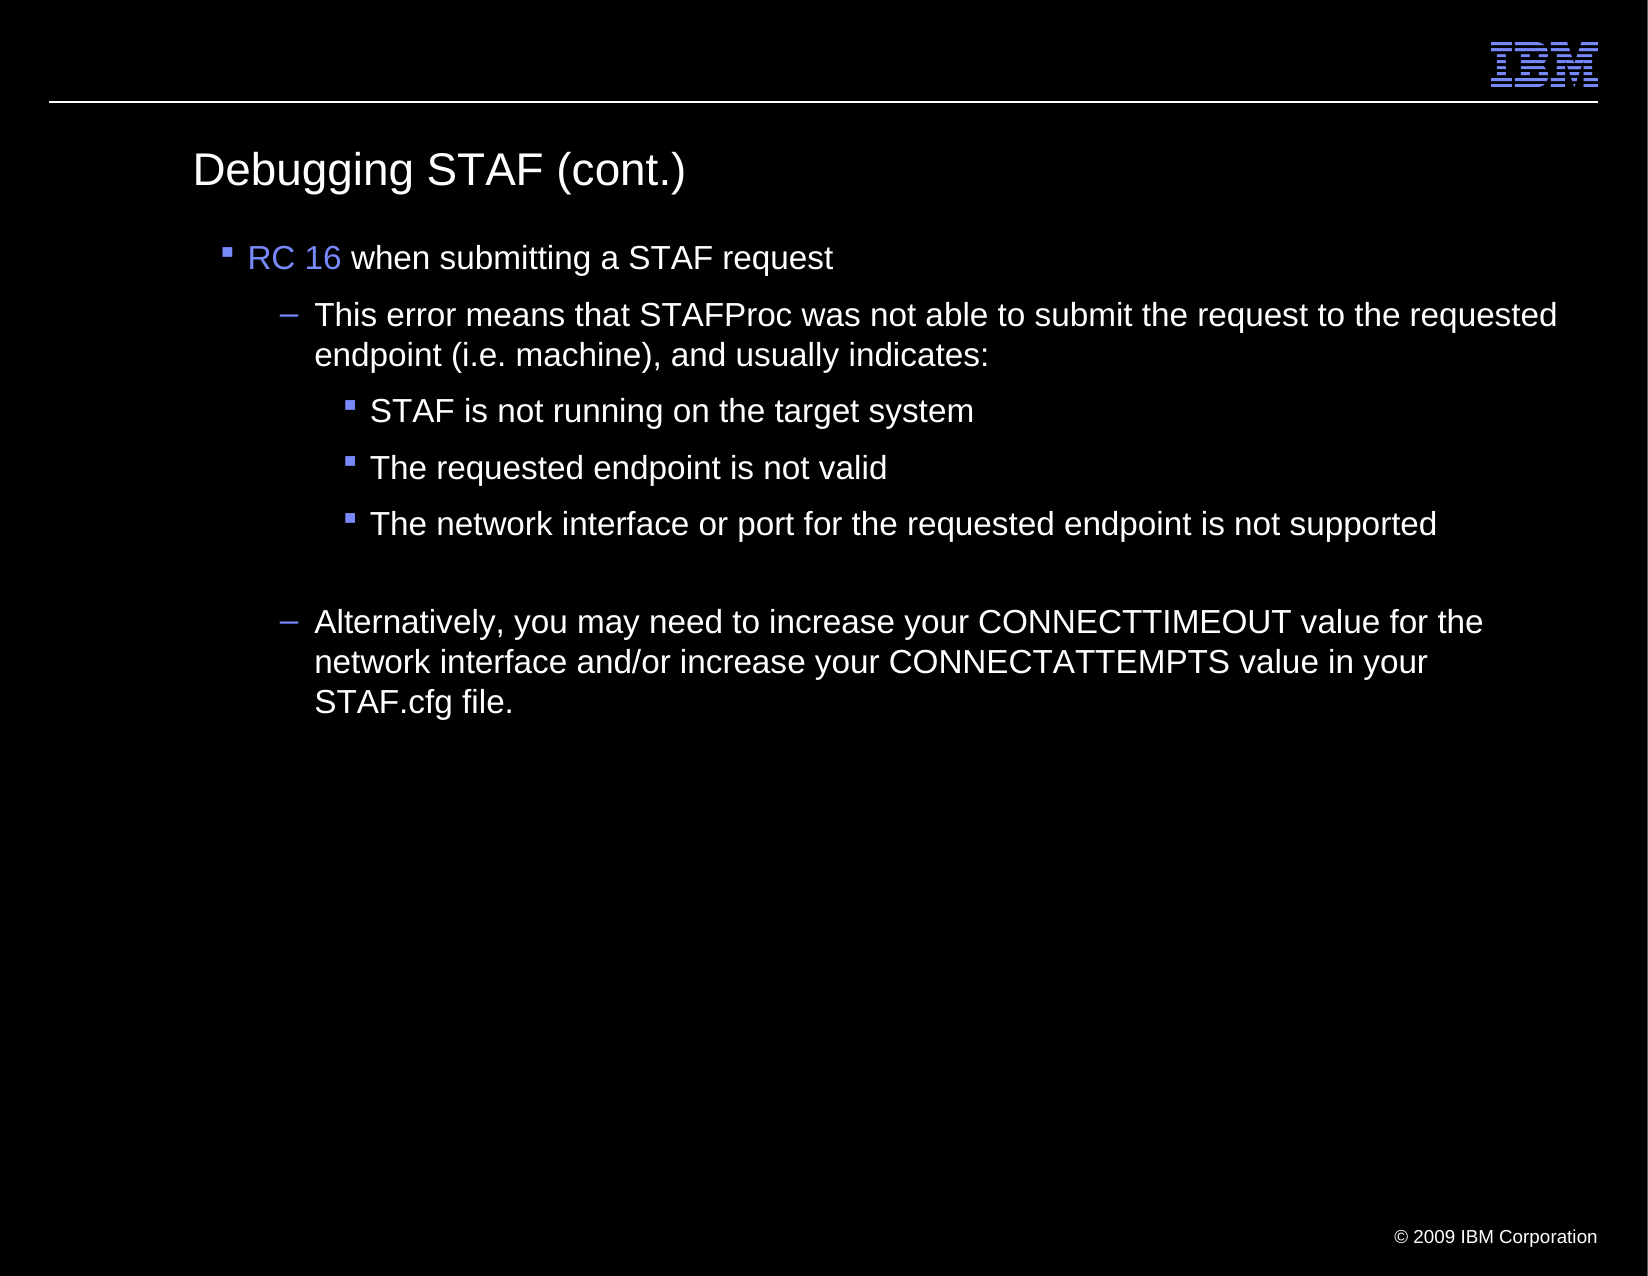

# Debugging STAF (cont.)
RC 16 when submitting a STAF request
This error means that STAFProc was not able to submit the request to the requested endpoint (i.e. machine), and usually indicates:
STAF is not running on the target system
The requested endpoint is not valid
The network interface or port for the requested endpoint is not supported
Alternatively, you may need to increase your CONNECTTIMEOUT value for the network interface and/or increase your CONNECTATTEMPTS value in your STAF.cfg file.